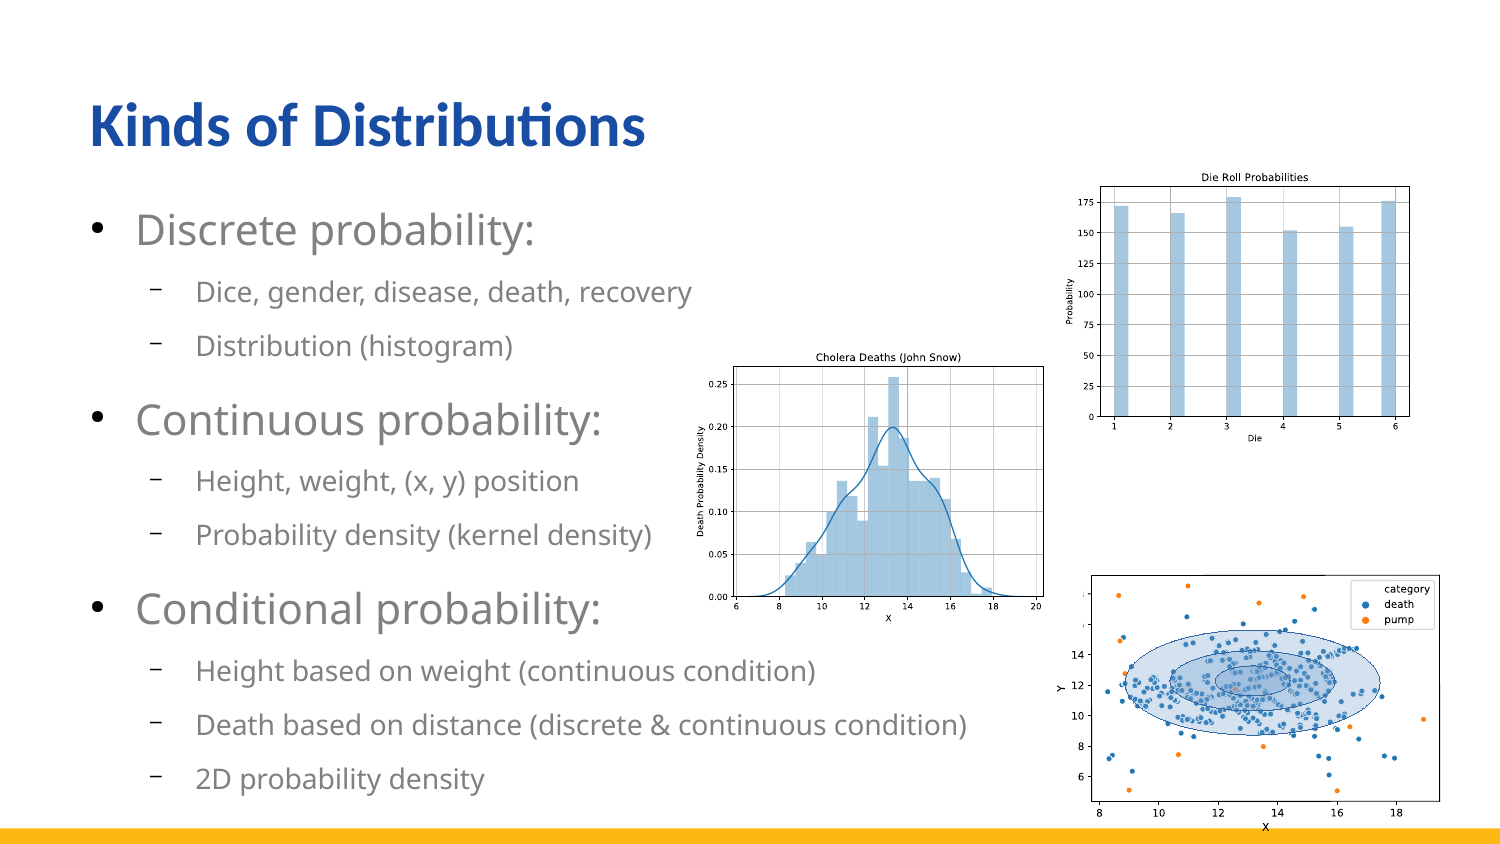

# Kinds of Distributions
Discrete probability:
Dice, gender, disease, death, recovery
Distribution (histogram)
Continuous probability:
Height, weight, (x, y) position
Probability density (kernel density)
Conditional probability:
Height based on weight (continuous condition)
Death based on distance (discrete & continuous condition)
2D probability density